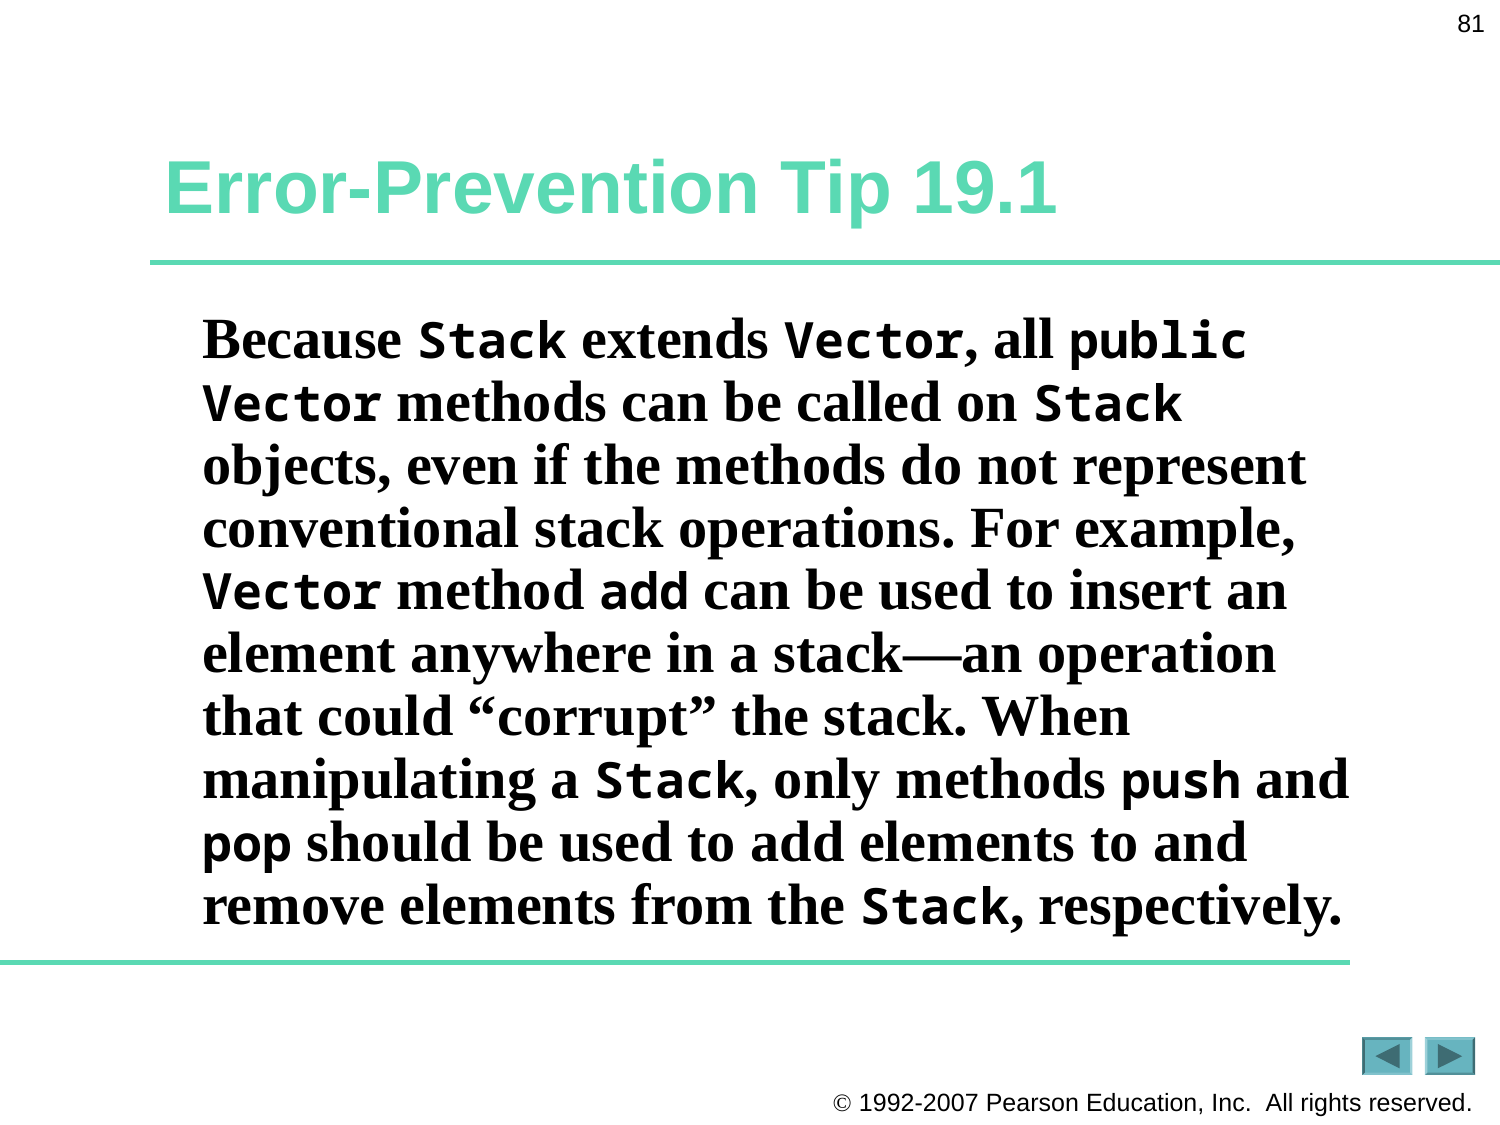

# Error-Prevention Tip 19.1
Because Stack extends Vector, all public Vector methods can be called on Stack objects, even if the methods do not represent conventional stack operations. For example, Vector method add can be used to insert an element anywhere in a stack—an operation that could “corrupt” the stack. When manipulating a Stack, only methods push and pop should be used to add elements to and remove elements from the Stack, respectively.